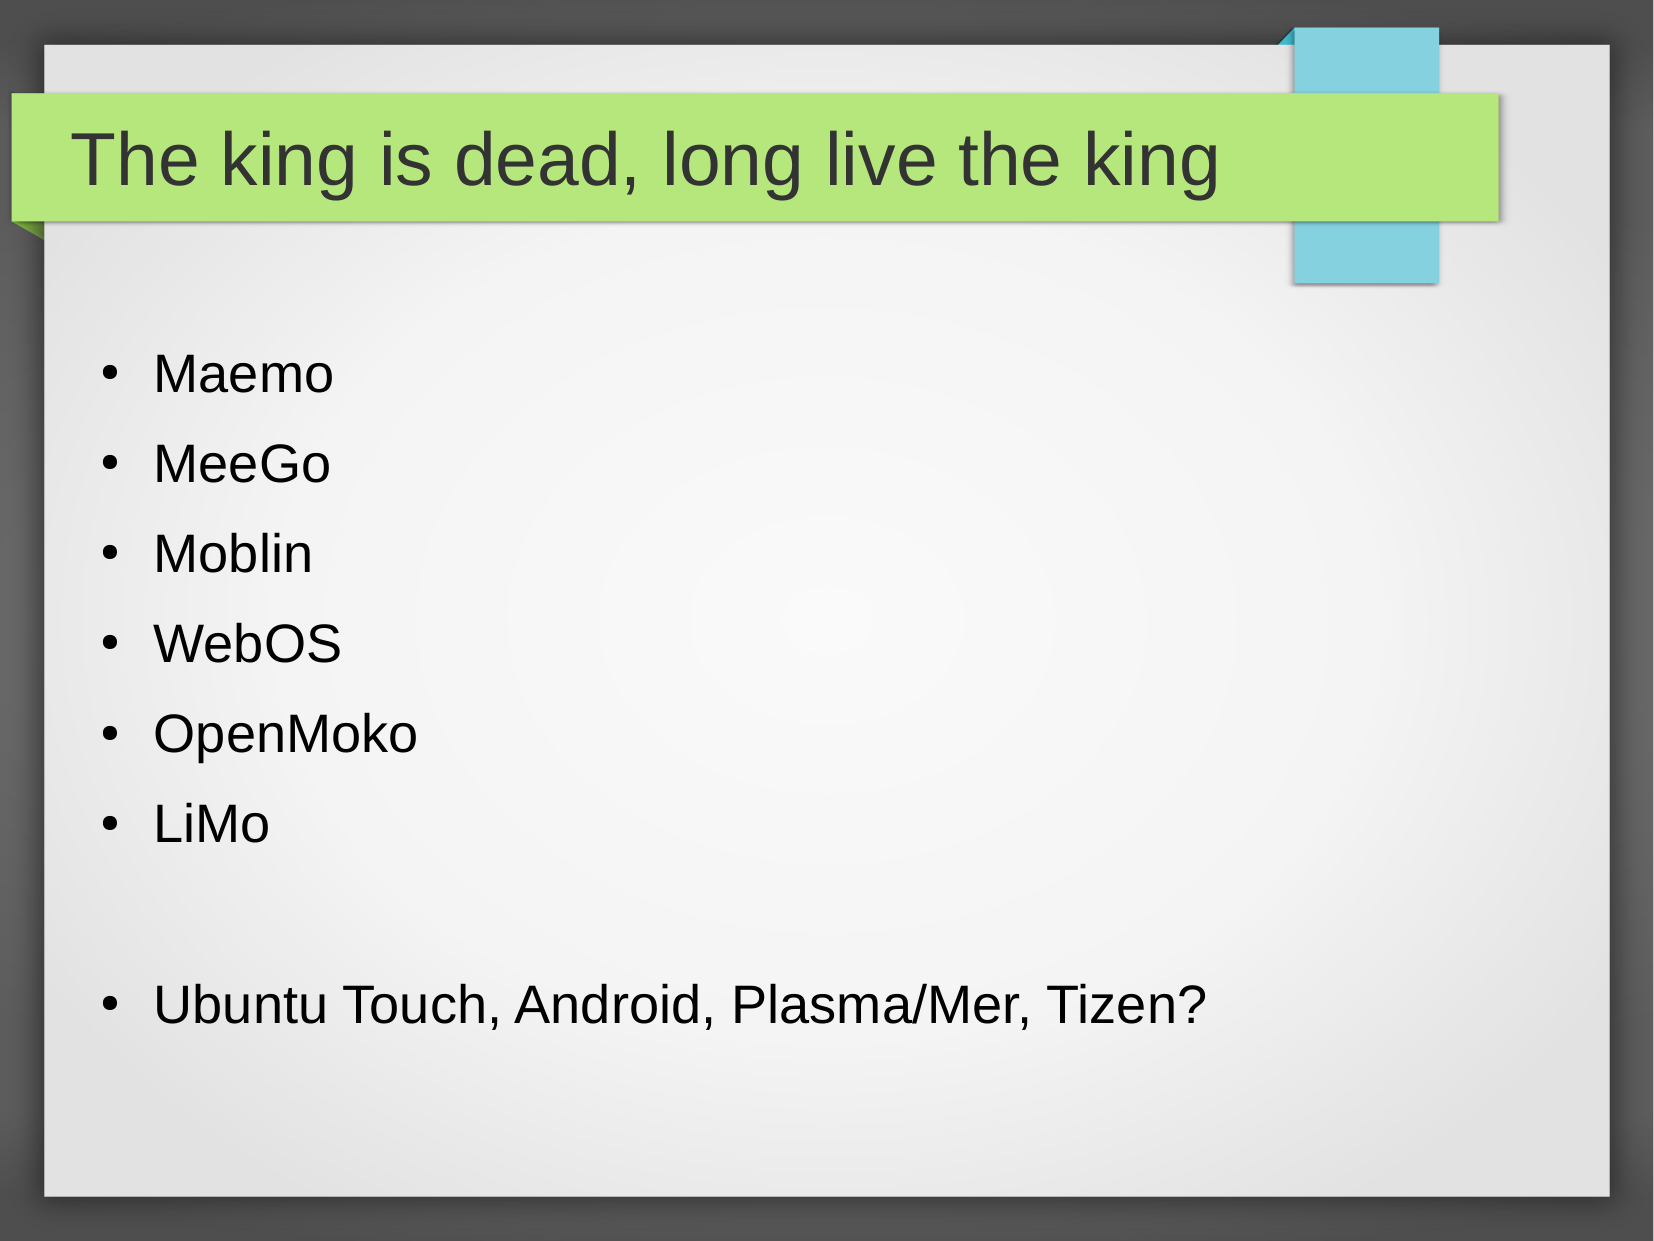

The king is dead, long live the king
# Maemo
MeeGo
Moblin
WebOS
OpenMoko
LiMo
Ubuntu Touch, Android, Plasma/Mer, Tizen?